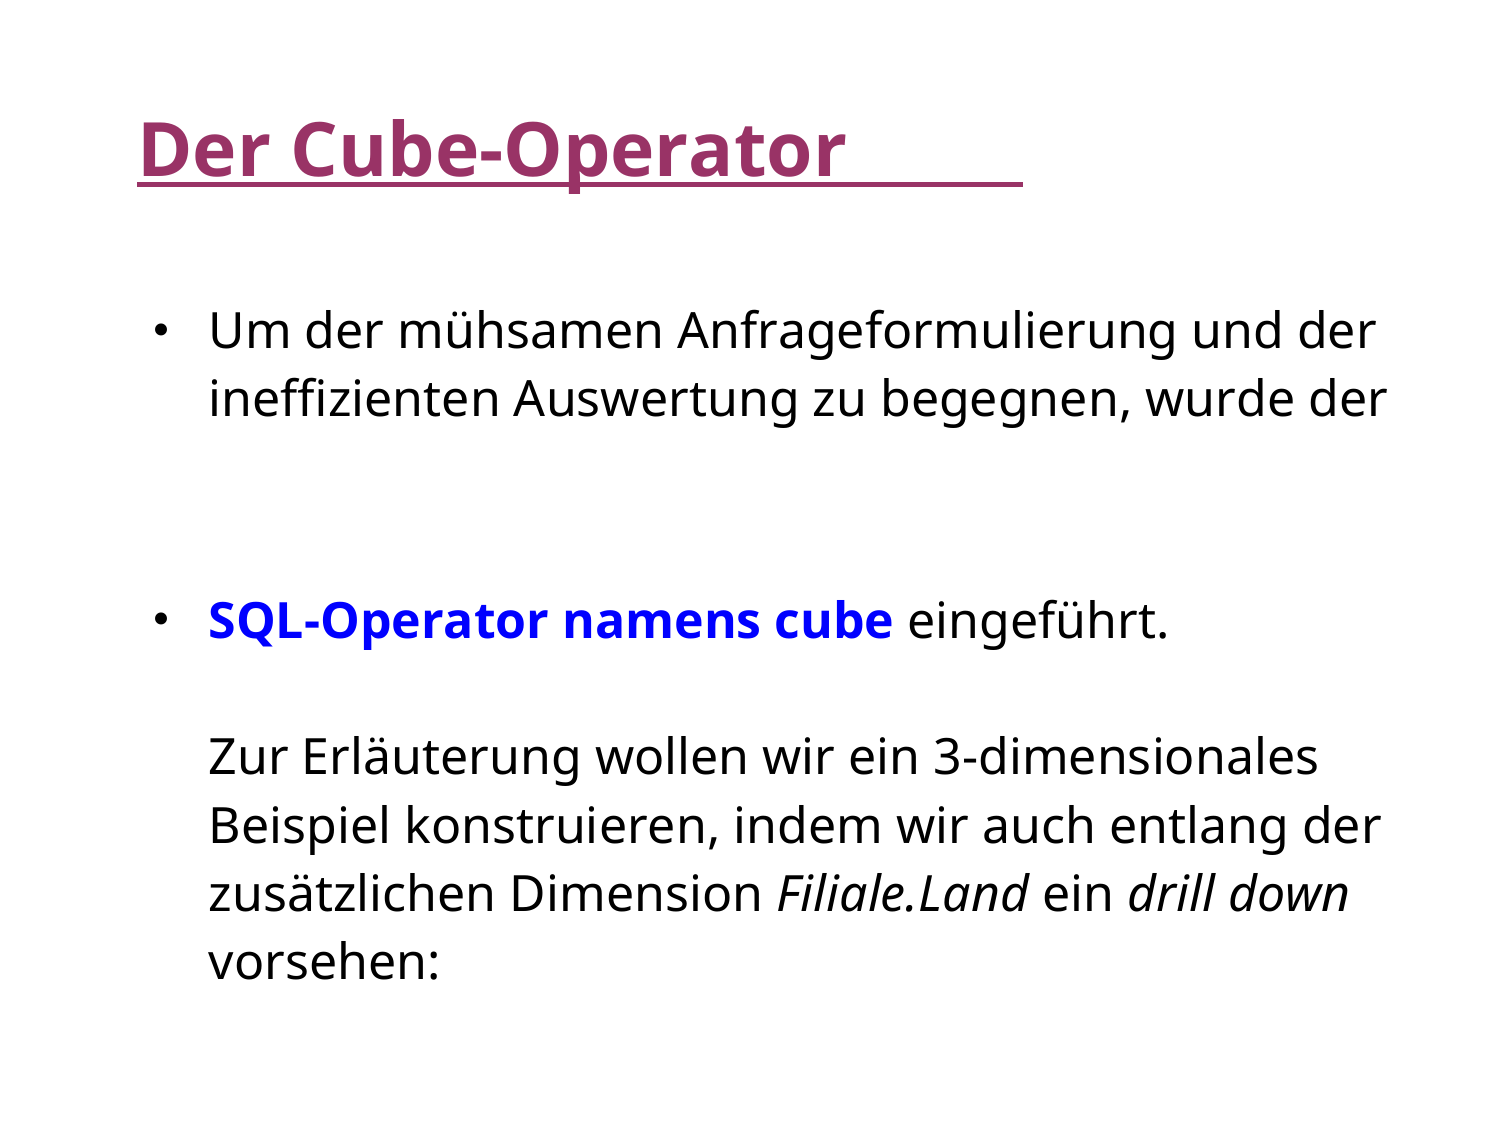

# Der Cube-Operator
Um der mühsamen Anfrageformulierung und der ineffizienten Auswertung zu begegnen, wurde der
SQL-Operator namens cube eingeführt.
Zur Erläuterung wollen wir ein 3-dimensionales Beispiel konstruieren, indem wir auch entlang der zusätzlichen Dimension Filiale.Land ein drill down vorsehen: